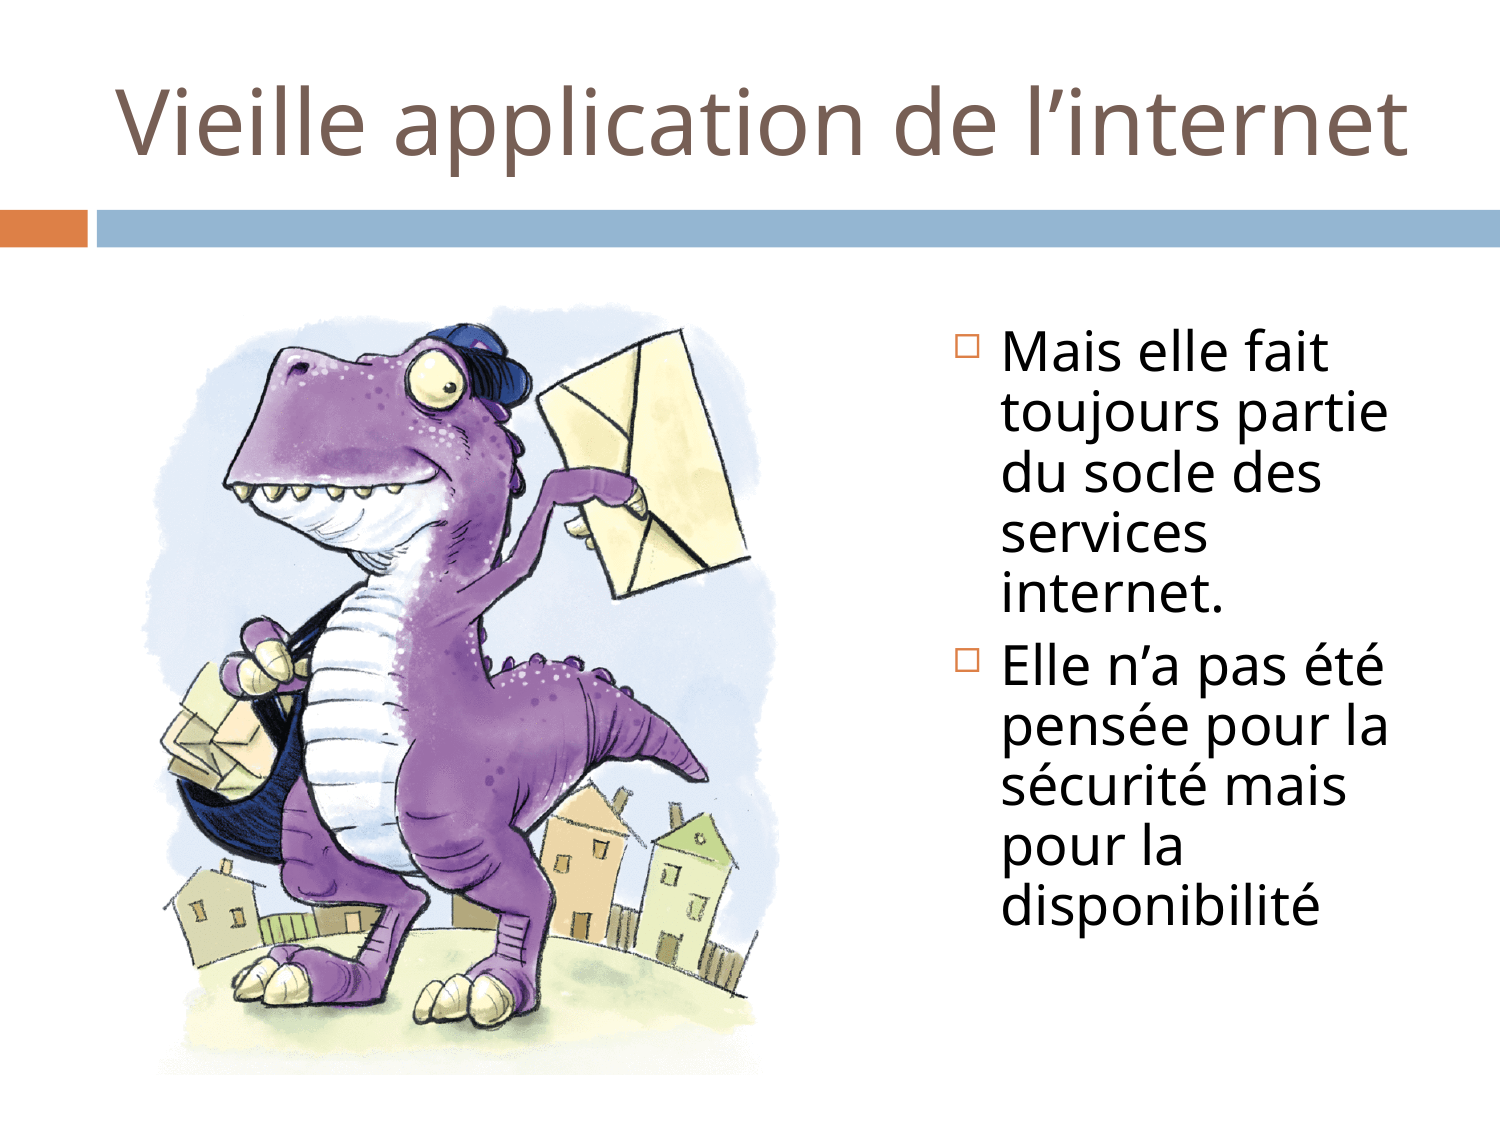

# Vieille application de l’internet
Mais elle fait toujours partie du socle des services internet.
Elle n’a pas été pensée pour la sécurité mais pour la disponibilité